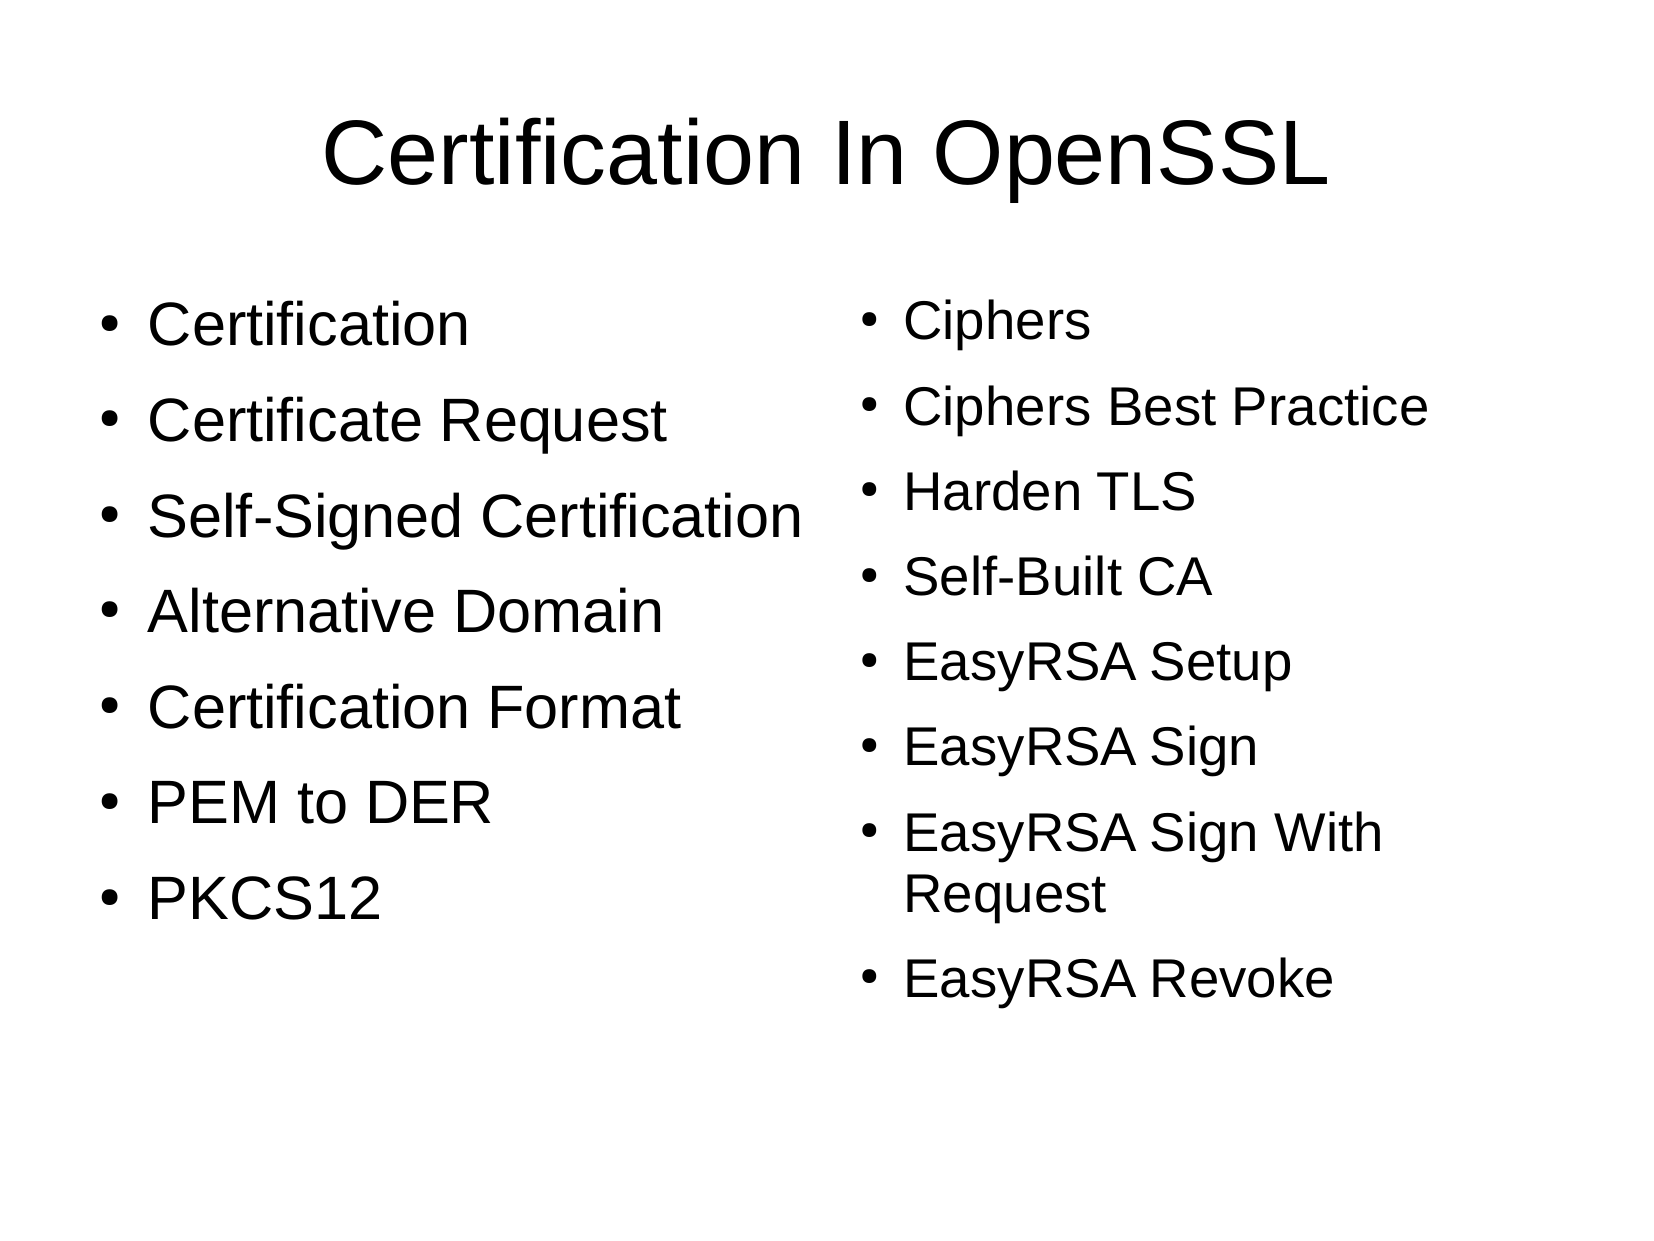

# Certification In OpenSSL
Certification
Certificate Request
Self-Signed Certification
Alternative Domain
Certification Format
PEM to DER
PKCS12
Ciphers
Ciphers Best Practice
Harden TLS
Self-Built CA
EasyRSA Setup
EasyRSA Sign
EasyRSA Sign With Request
EasyRSA Revoke